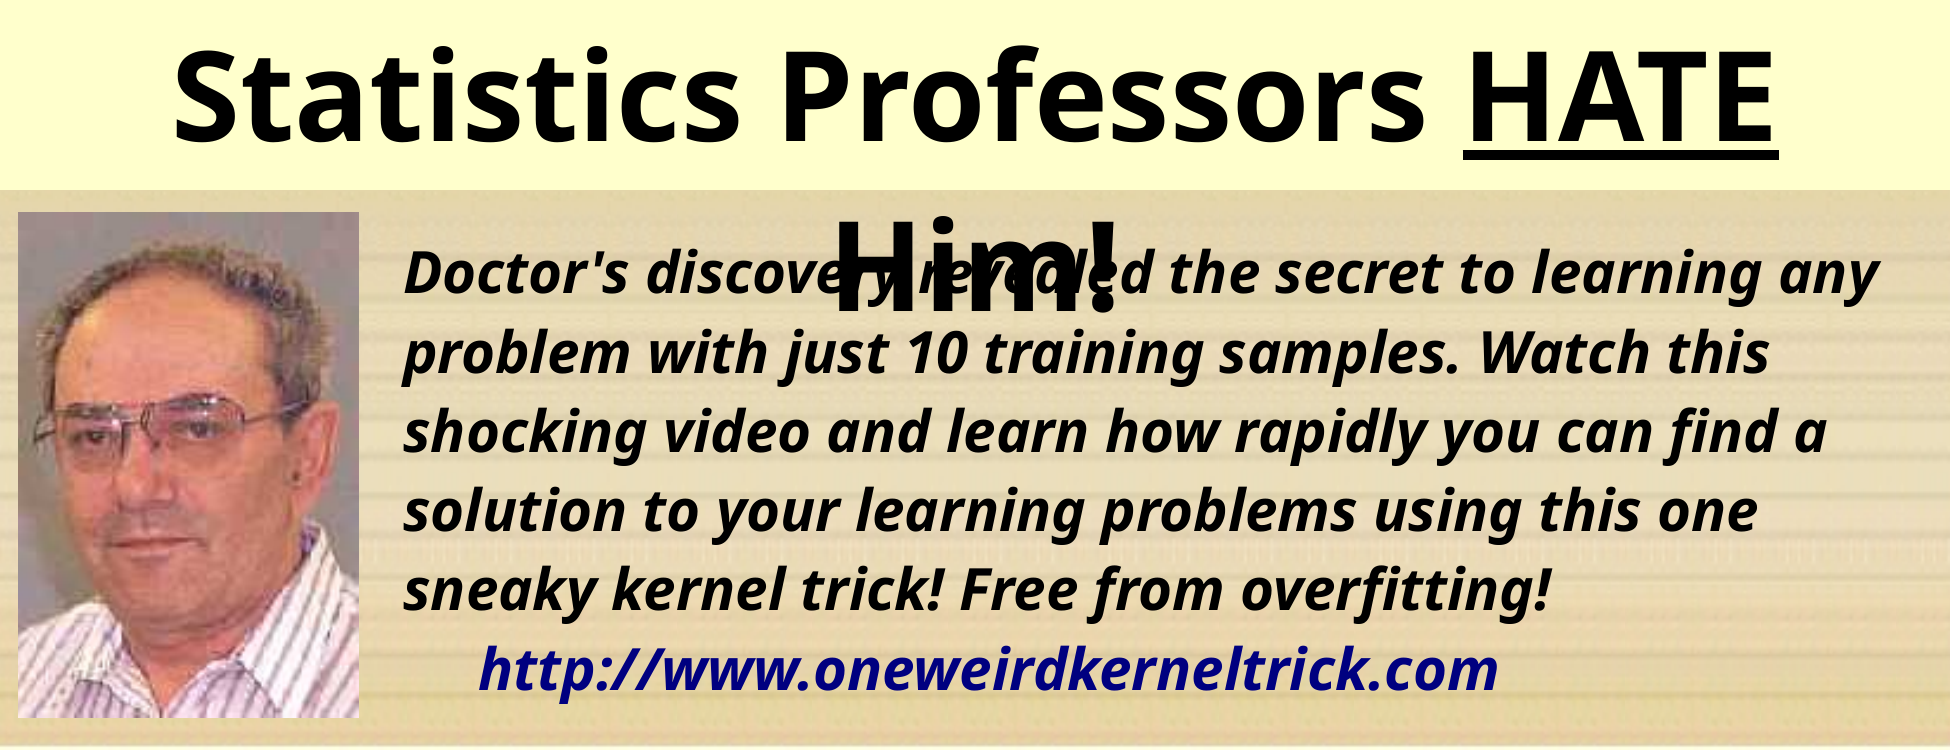

Statistics Professors HATE Him!
Doctor's discovery revealed the secret to learning any problem with just 10 training samples. Watch this shocking video and learn how rapidly you can find a solution to your learning problems using this one sneaky kernel trick! Free from overfitting!
	http://www.oneweirdkerneltrick.com